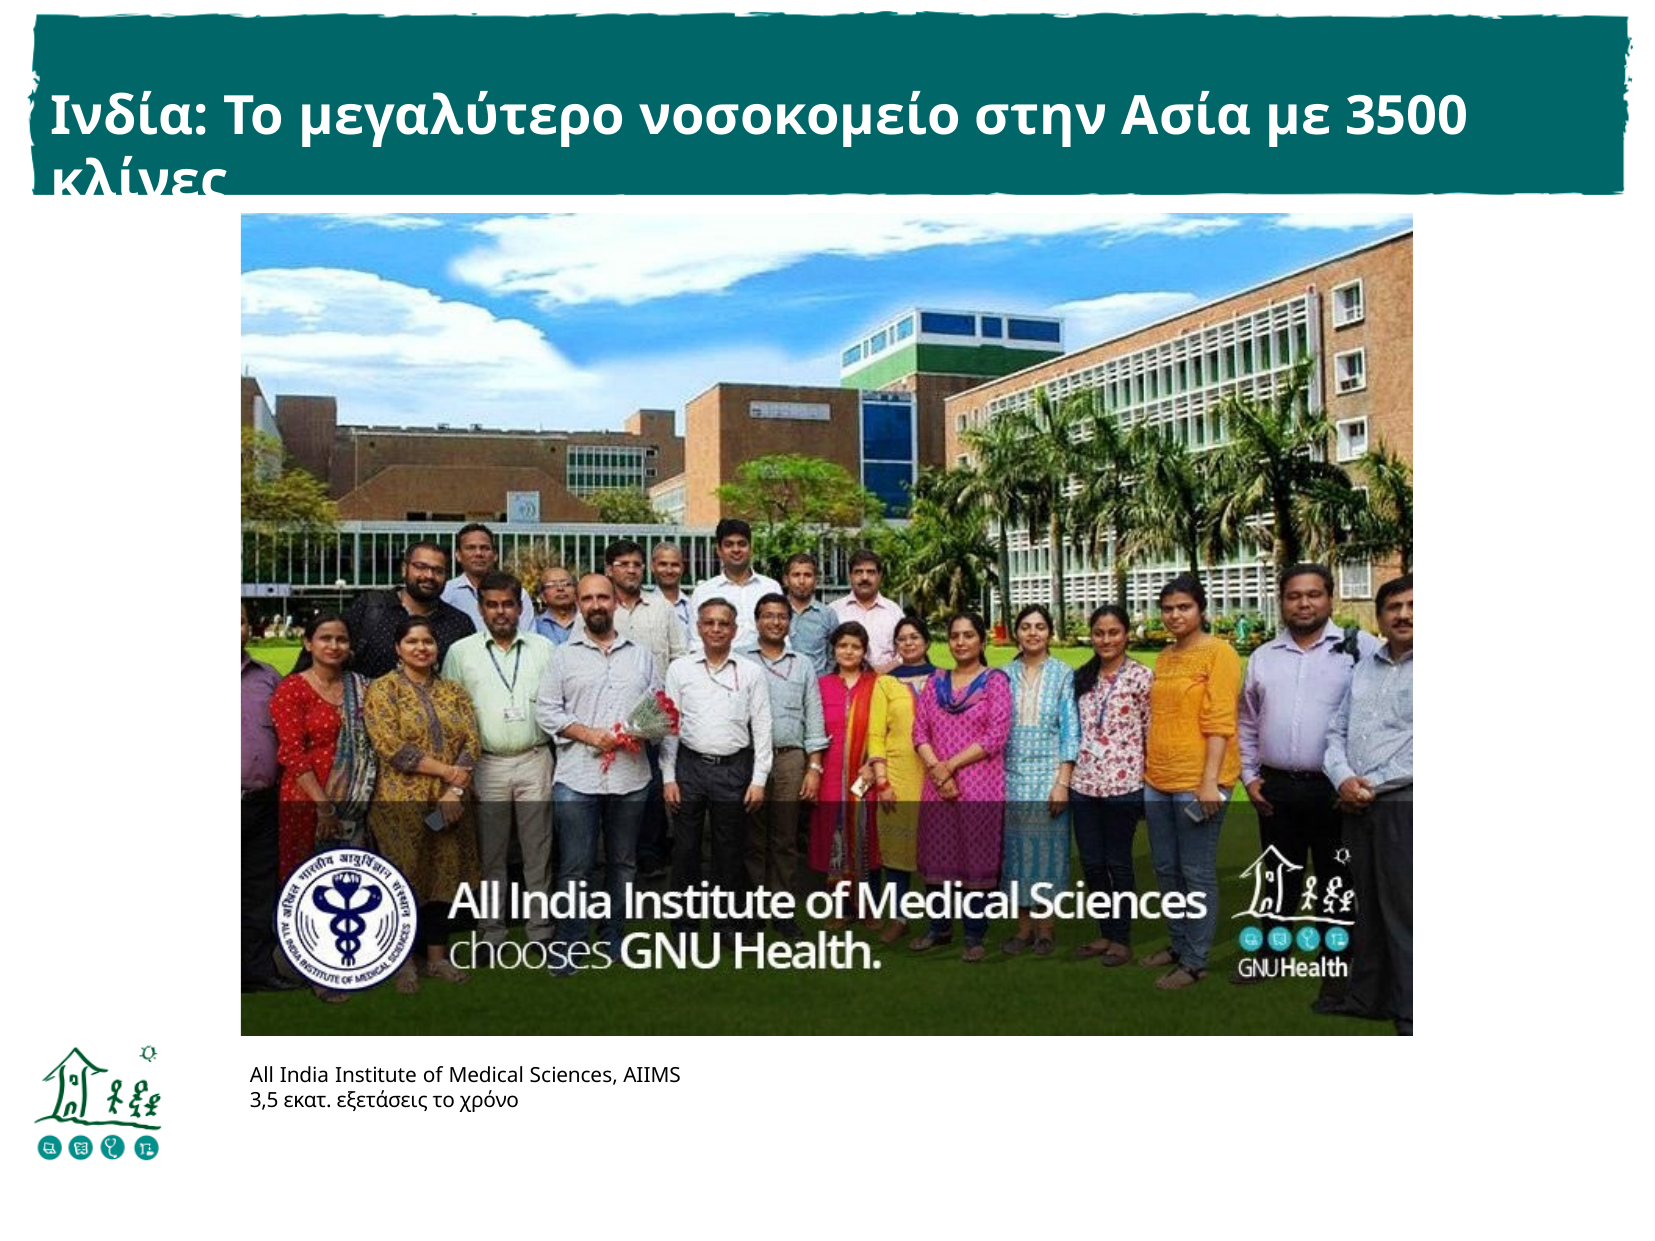

# Ινδία: Το μεγαλύτερο νοσοκομείο στην Ασία με 3500 κλίνες
All India Institute of Medical Sciences, AIIMS
3,5 εκατ. εξετάσεις το χρόνο